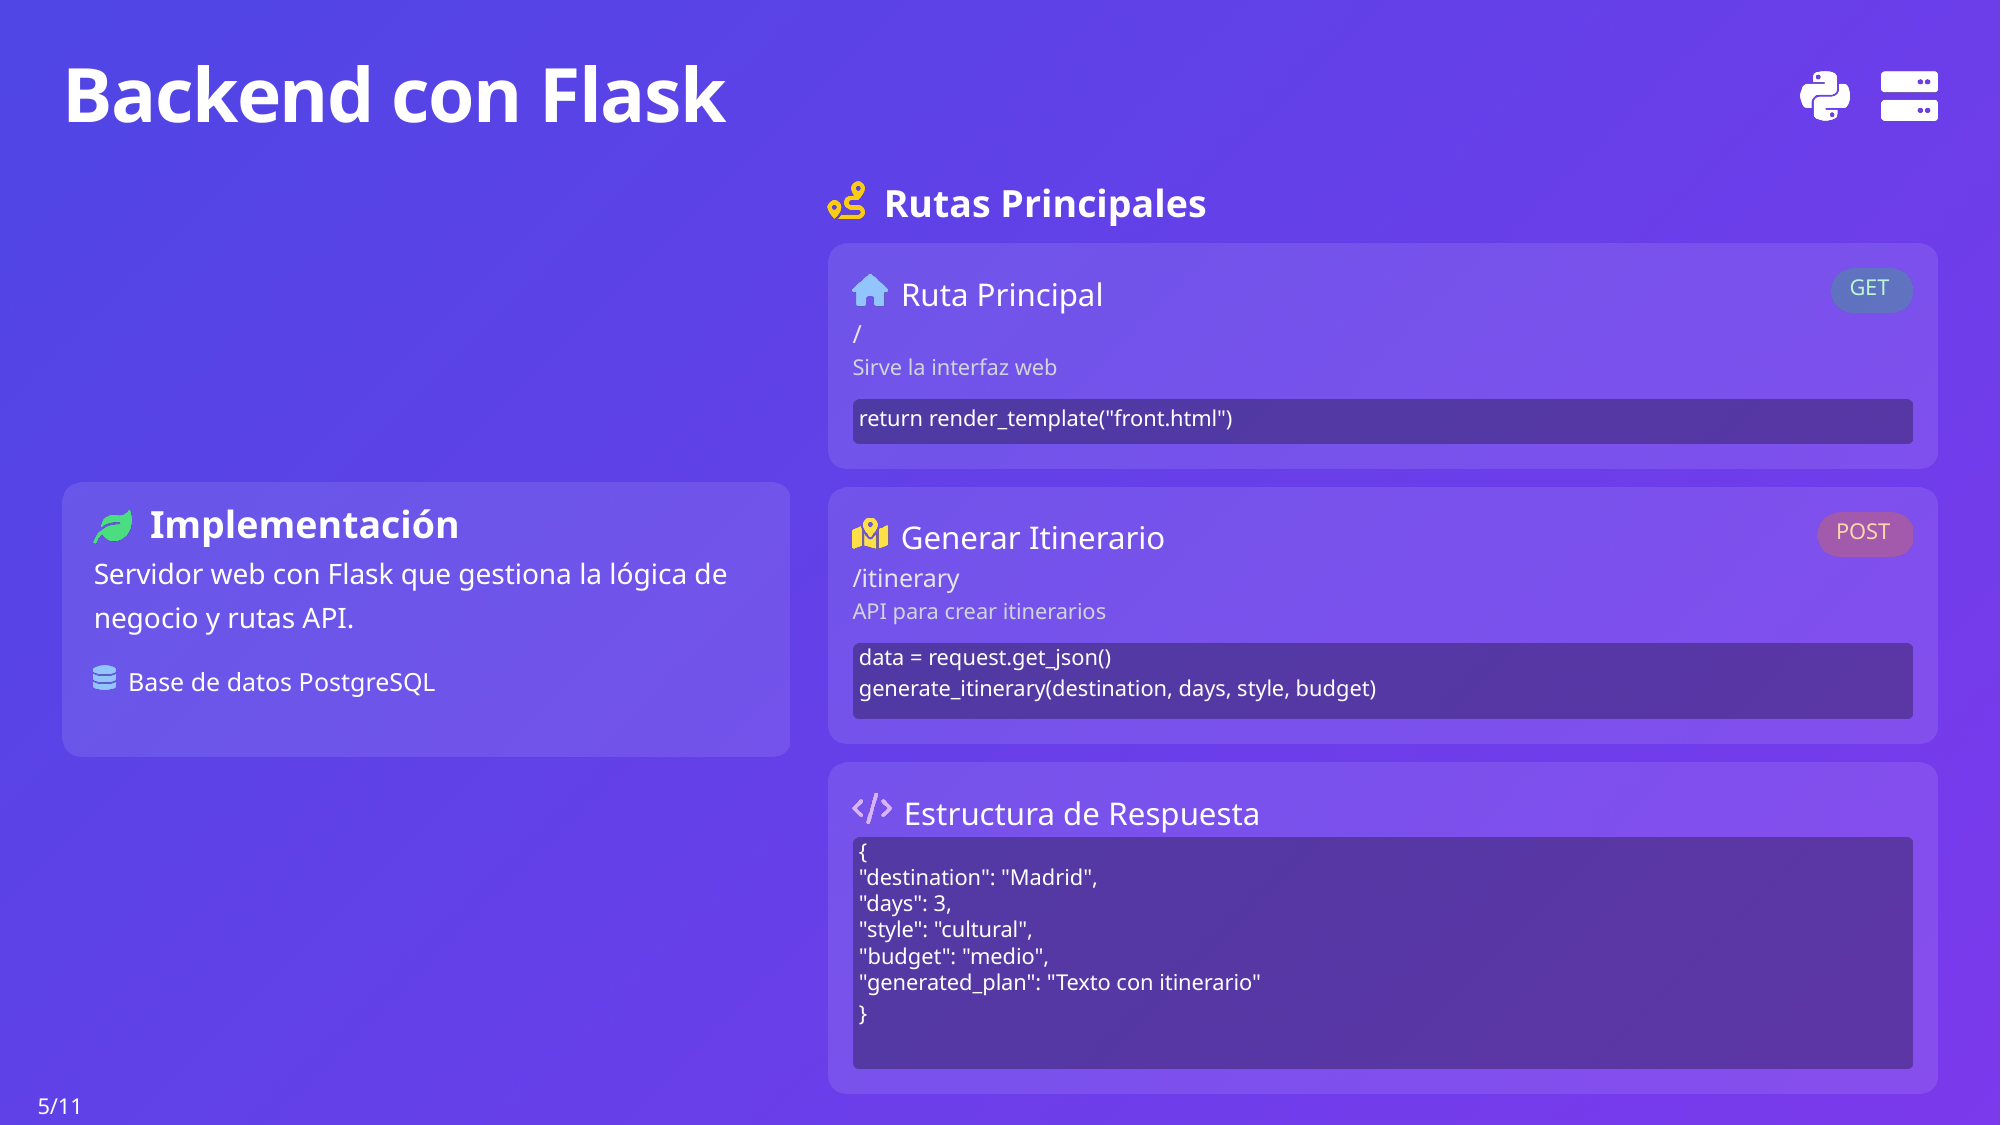

Backend con Flask
Rutas Principales
Ruta Principal
GET
/
Sirve la interfaz web
return render_template("front.html")
Implementación
Generar Itinerario
POST
Servidor web con Flask que gestiona la lógica de negocio y rutas API.
/itinerary
API para crear itinerarios
data = request.get_json()
generate_itinerary(destination, days, style, budget)
Base de datos PostgreSQL
Estructura de Respuesta
{
"destination": "Madrid",
"days": 3,
"style": "cultural",
"budget": "medio",
"generated_plan": "Texto con itinerario"
}
5/11